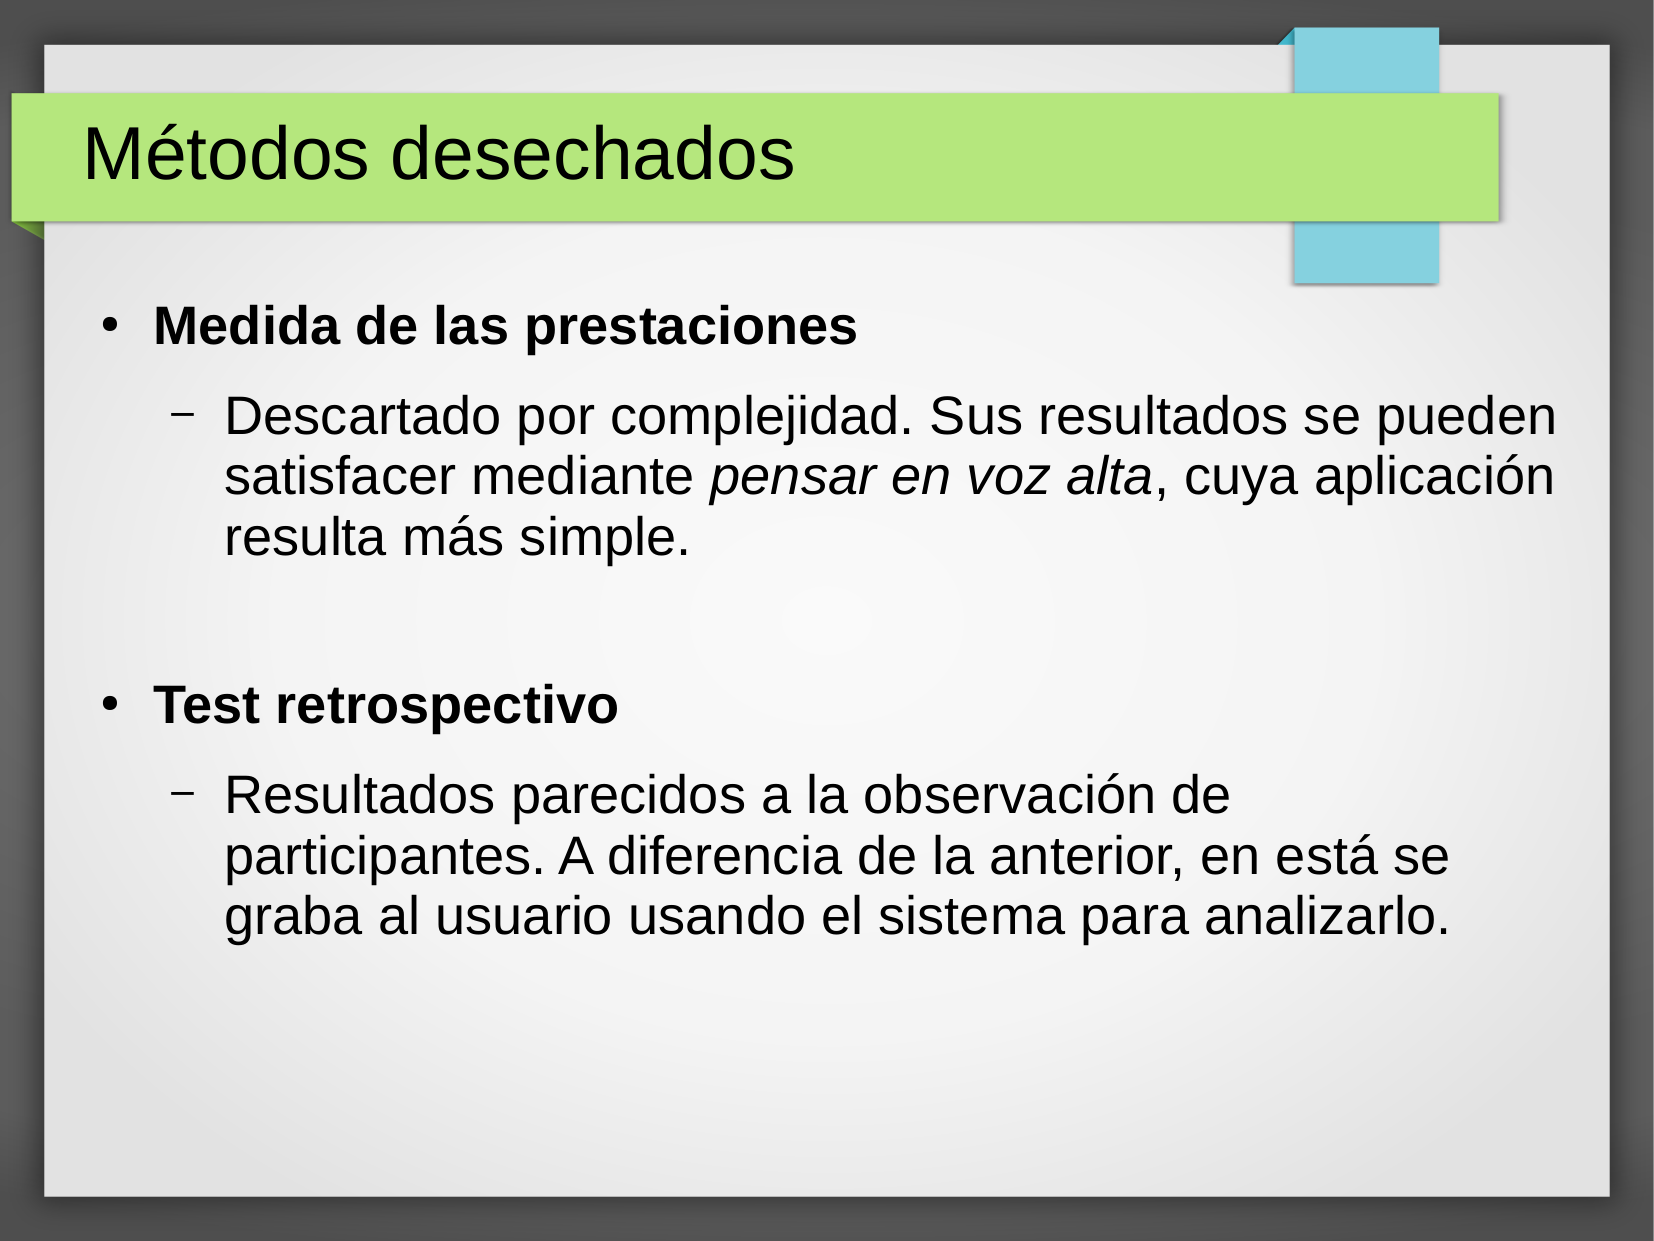

# Métodos desechados
Medida de las prestaciones
Descartado por complejidad. Sus resultados se pueden satisfacer mediante pensar en voz alta, cuya aplicación resulta más simple.
Test retrospectivo
Resultados parecidos a la observación de participantes. A diferencia de la anterior, en está se graba al usuario usando el sistema para analizarlo.